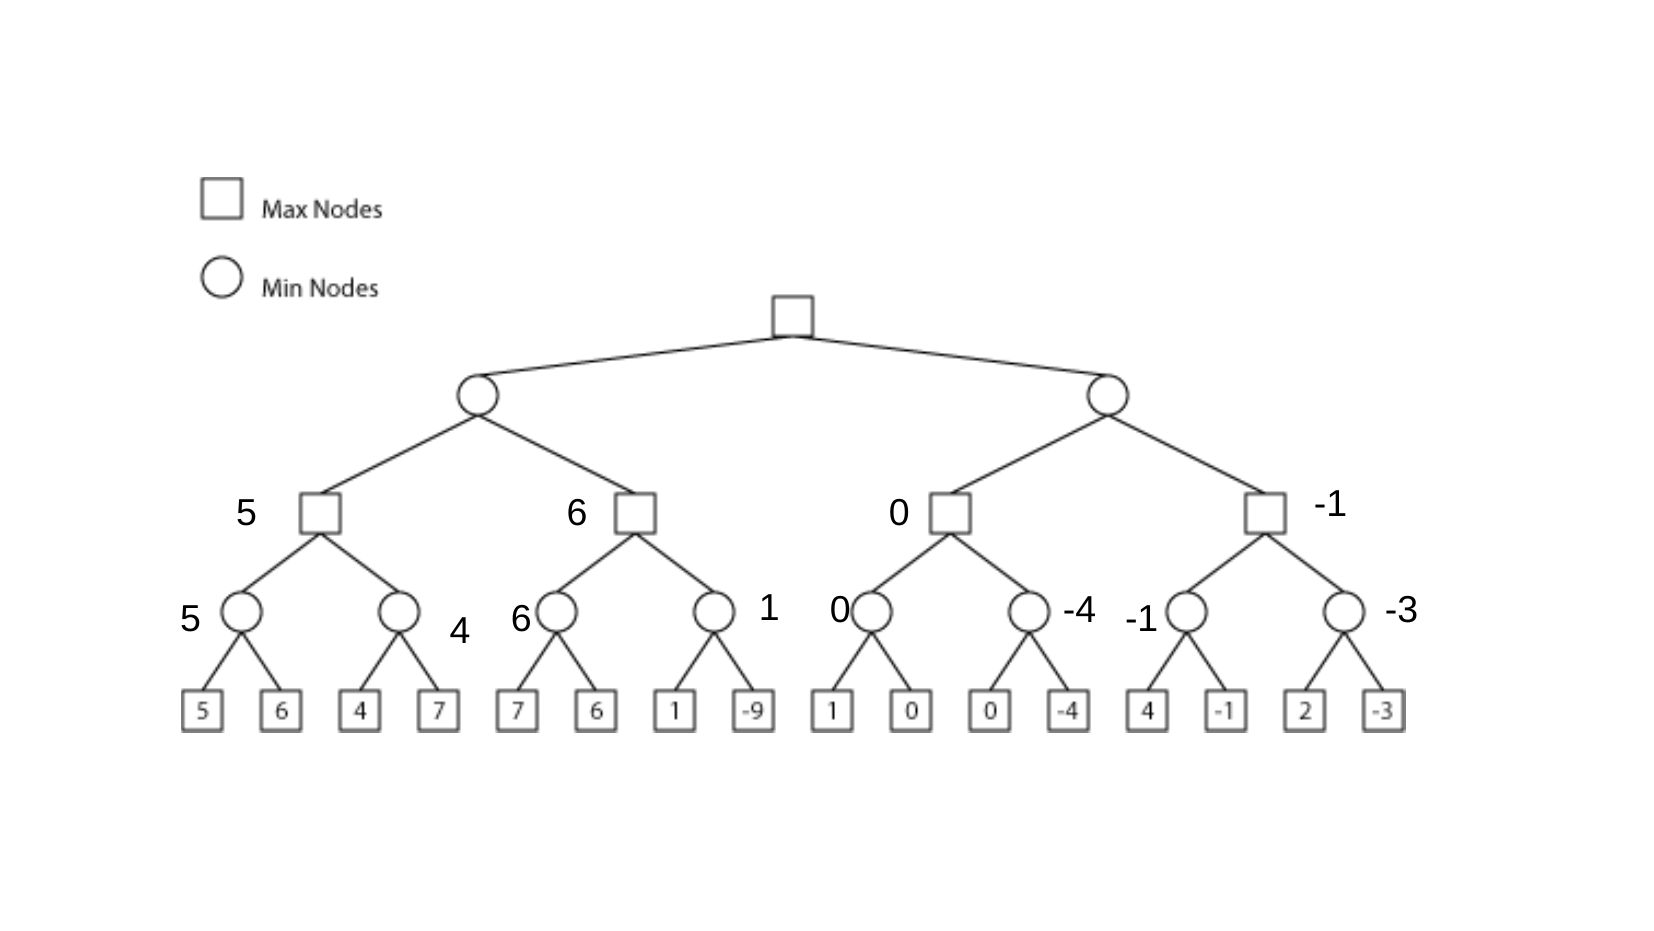

-1
5
6
0
1
0
-4
-3
-1
5
6
4